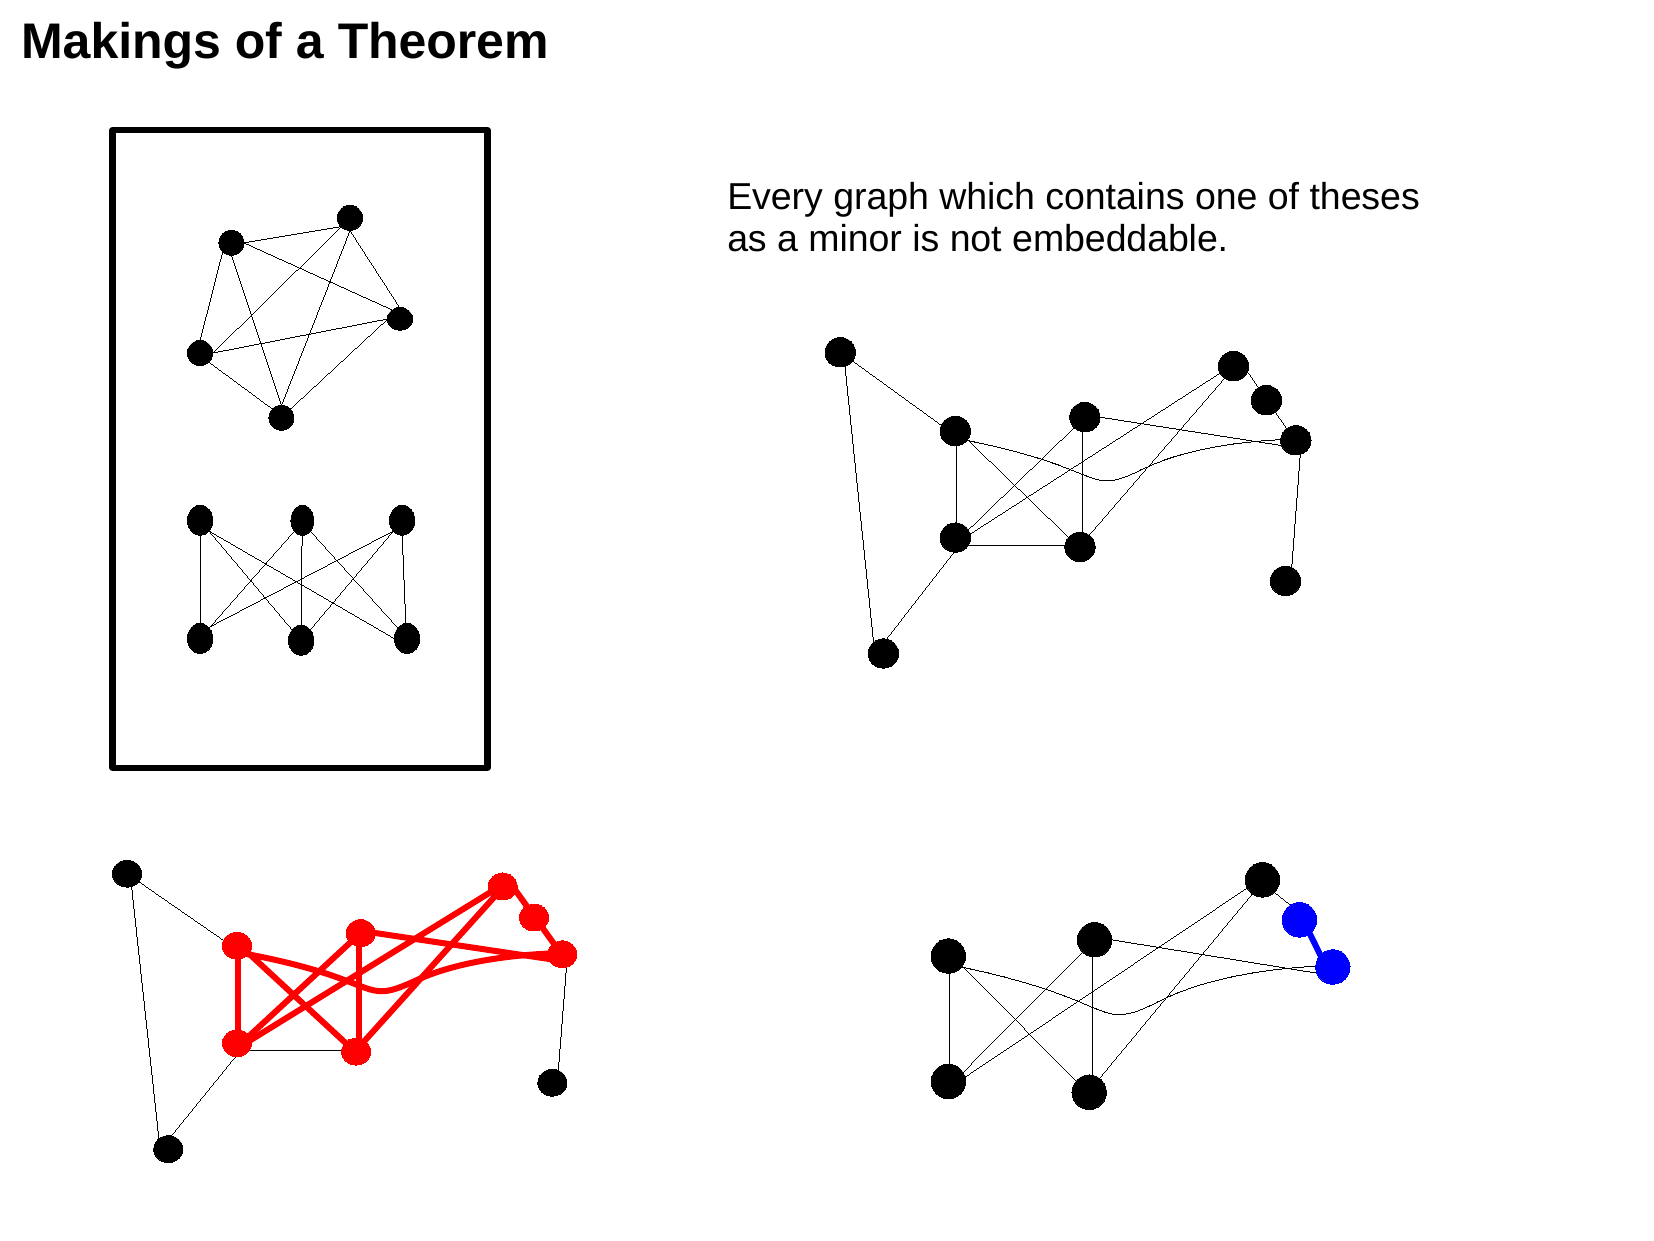

Makings of a Theorem
Every graph which contains one of theses as a minor is not embeddable.